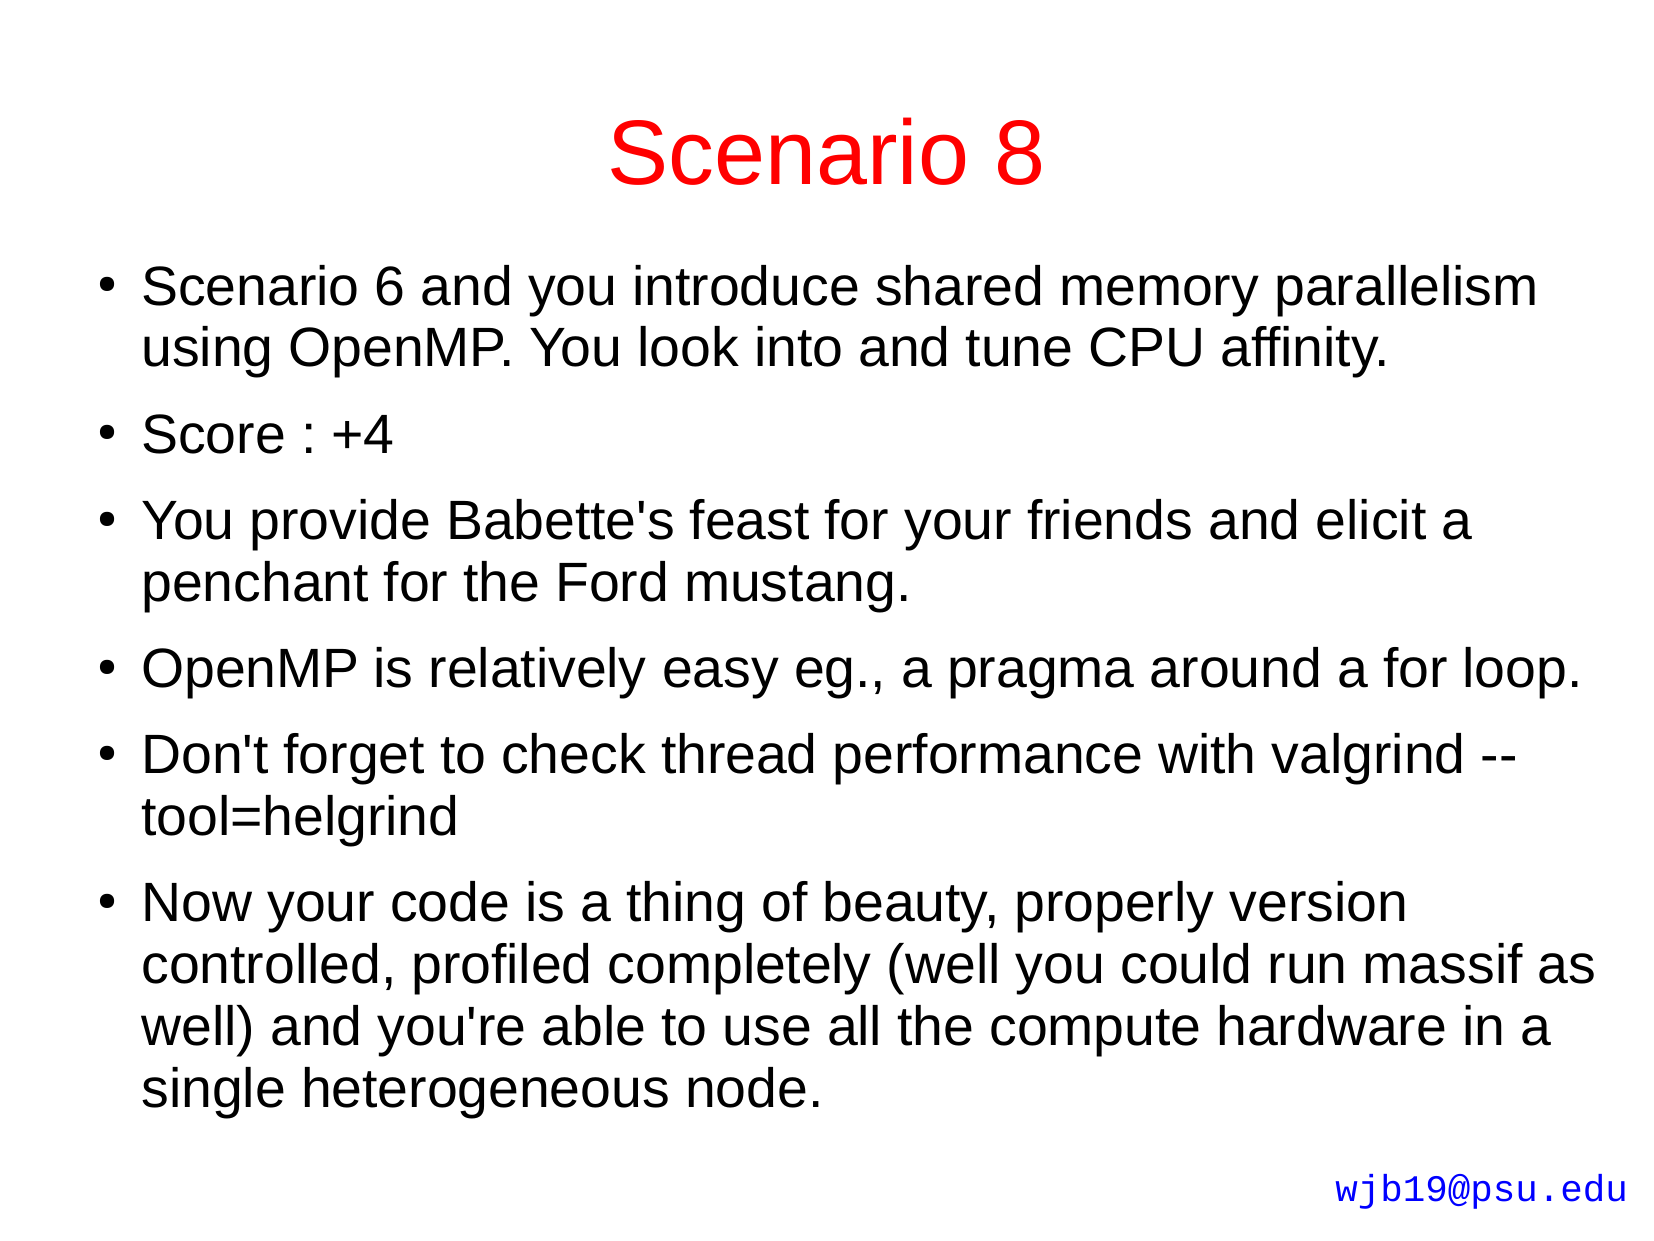

# Scenario 8
Scenario 6 and you introduce shared memory parallelism using OpenMP. You look into and tune CPU affinity.
Score : +4
You provide Babette's feast for your friends and elicit a penchant for the Ford mustang.
OpenMP is relatively easy eg., a pragma around a for loop.
Don't forget to check thread performance with valgrind --tool=helgrind
Now your code is a thing of beauty, properly version controlled, profiled completely (well you could run massif as well) and you're able to use all the compute hardware in a single heterogeneous node.
wjb19@psu.edu